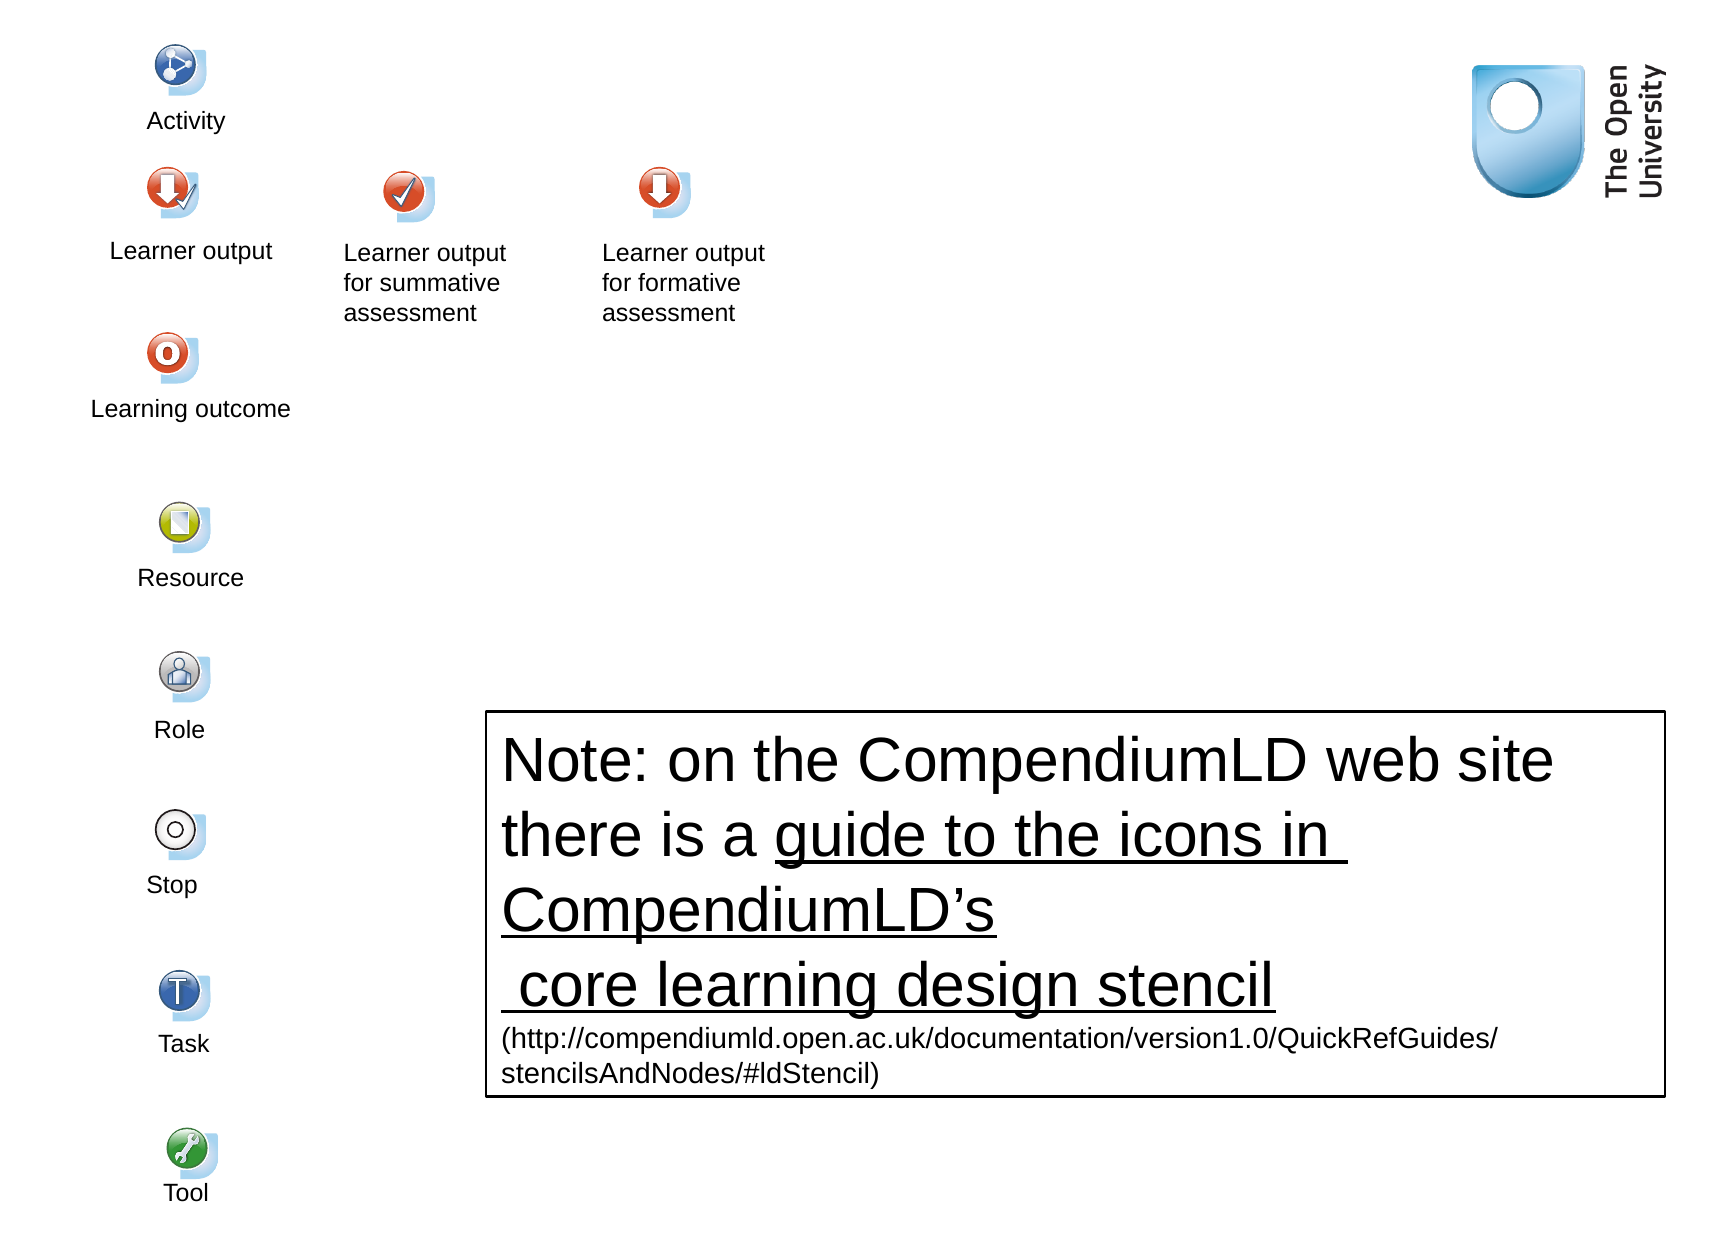

Activity
Learner output
Learner output for summative assessment
Learner output for formative assessment
Learning outcome
Resource
Role
Note: on the CompendiumLD web site
there is a guide to the icons in CompendiumLD’s core learning design stencil (http://compendiumld.open.ac.uk/documentation/version1.0/QuickRefGuides/stencilsAndNodes/#ldStencil)
Stop
Task
Tool